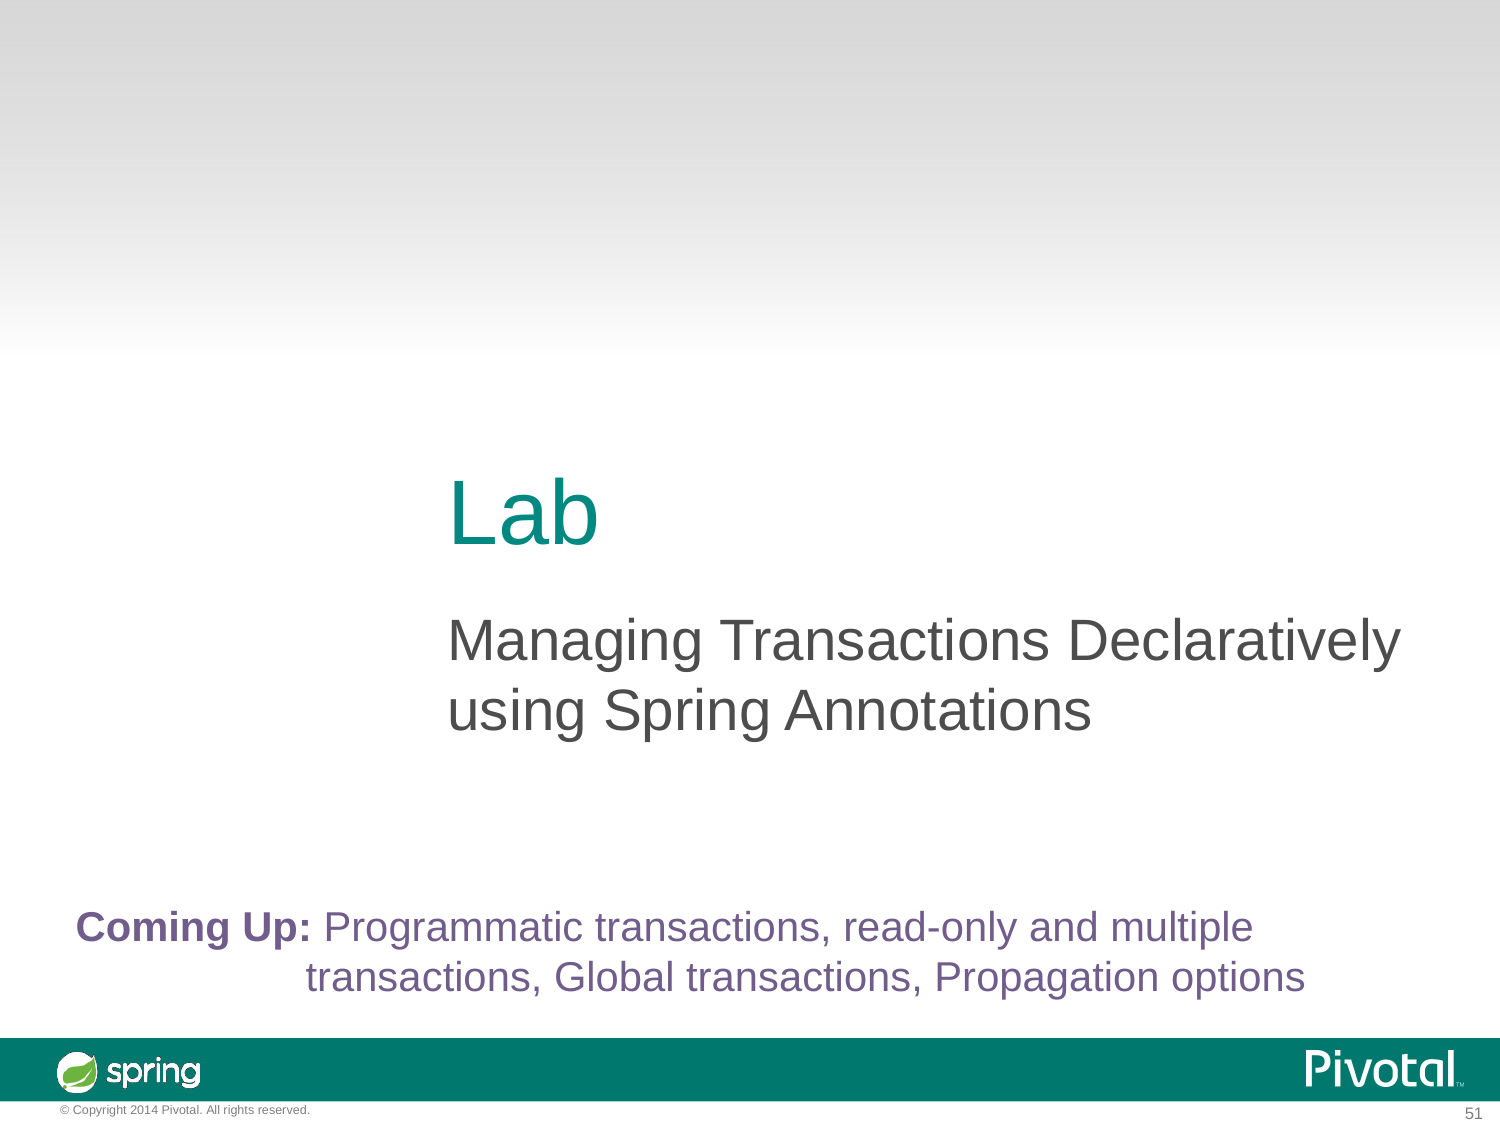

# Lab
Managing Transactions Declaratively using Spring Annotations
Coming Up: Programmatic transactions, read-only and multiple
 transactions, Global transactions, Propagation options